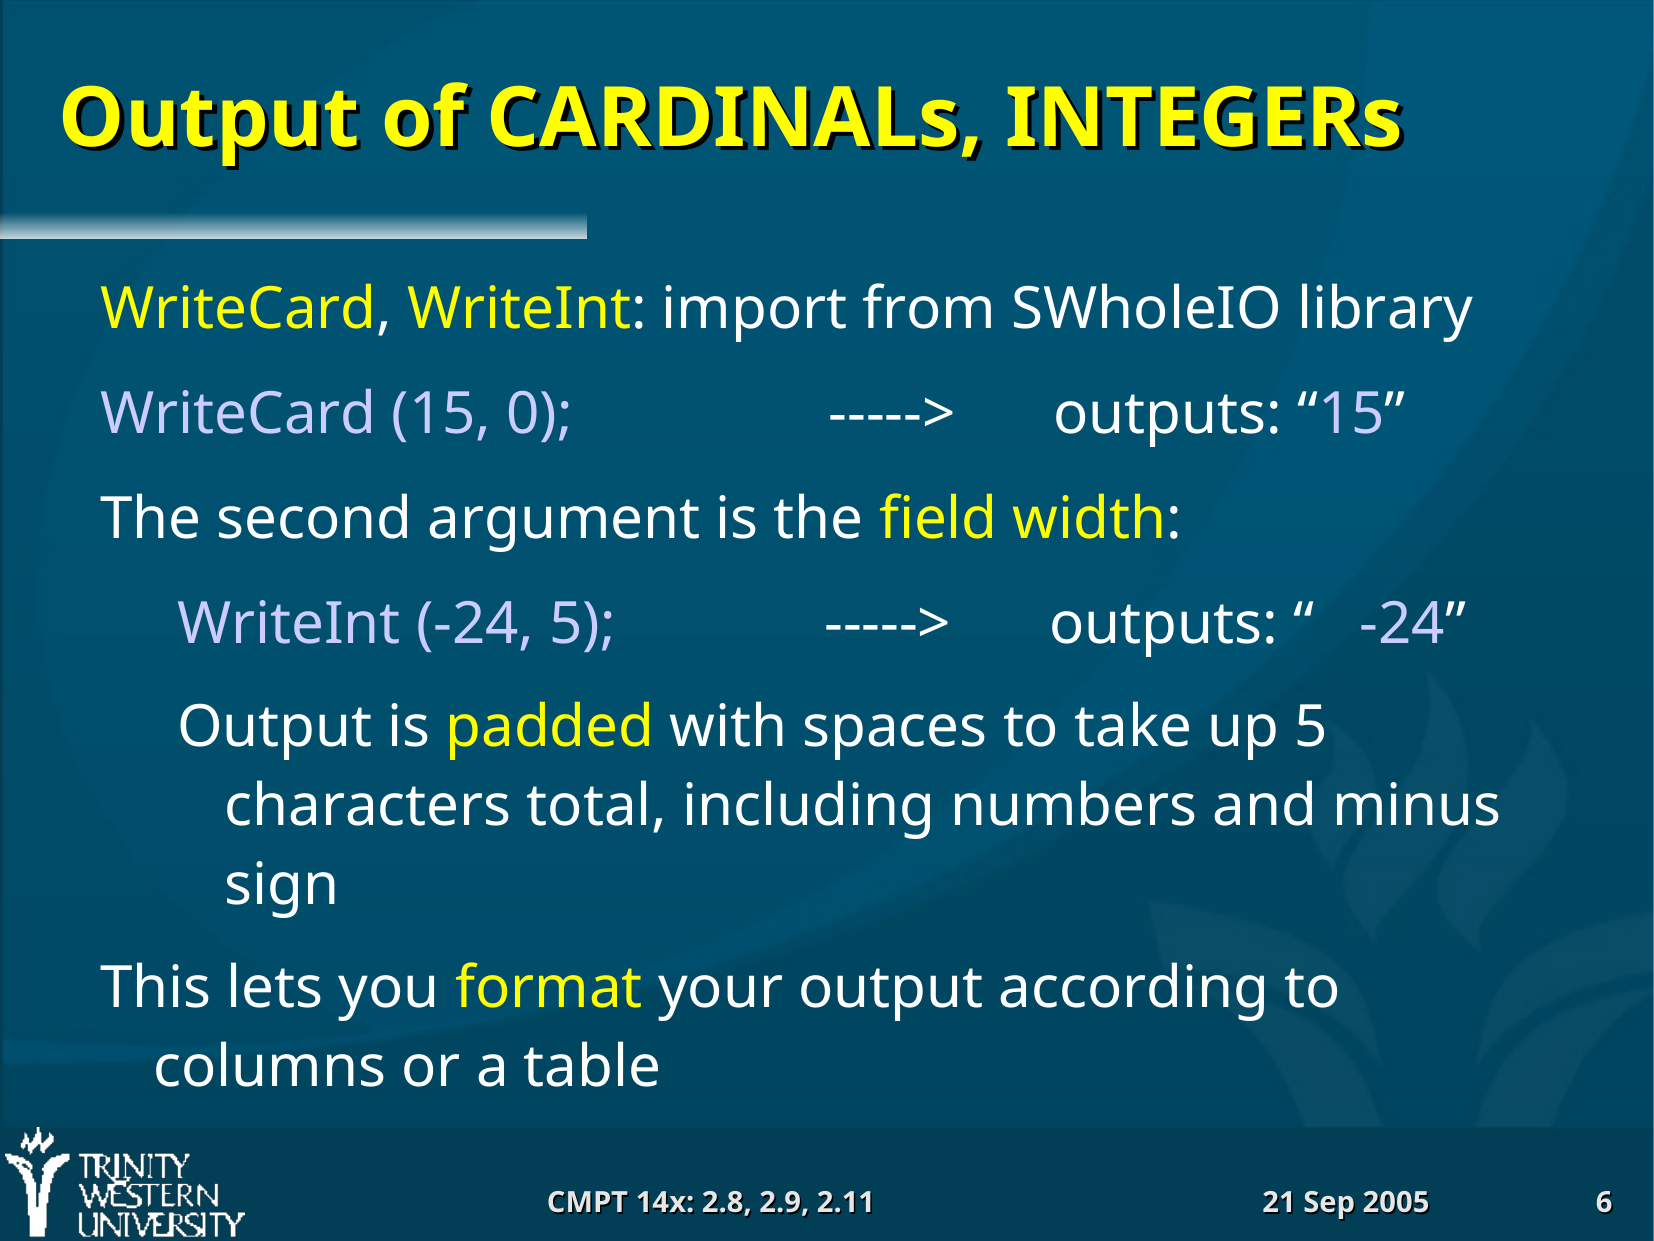

# Output of CARDINALs, INTEGERs
WriteCard, WriteInt: import from SWholeIO library
WriteCard (15, 0);				----->		outputs: “15”
The second argument is the field width:
WriteInt (-24, 5);			----->		outputs: “ -24”
Output is padded with spaces to take up 5 characters total, including numbers and minus sign
This lets you format your output according to columns or a table
CMPT 14x: 2.8, 2.9, 2.11
21 Sep 2005
6